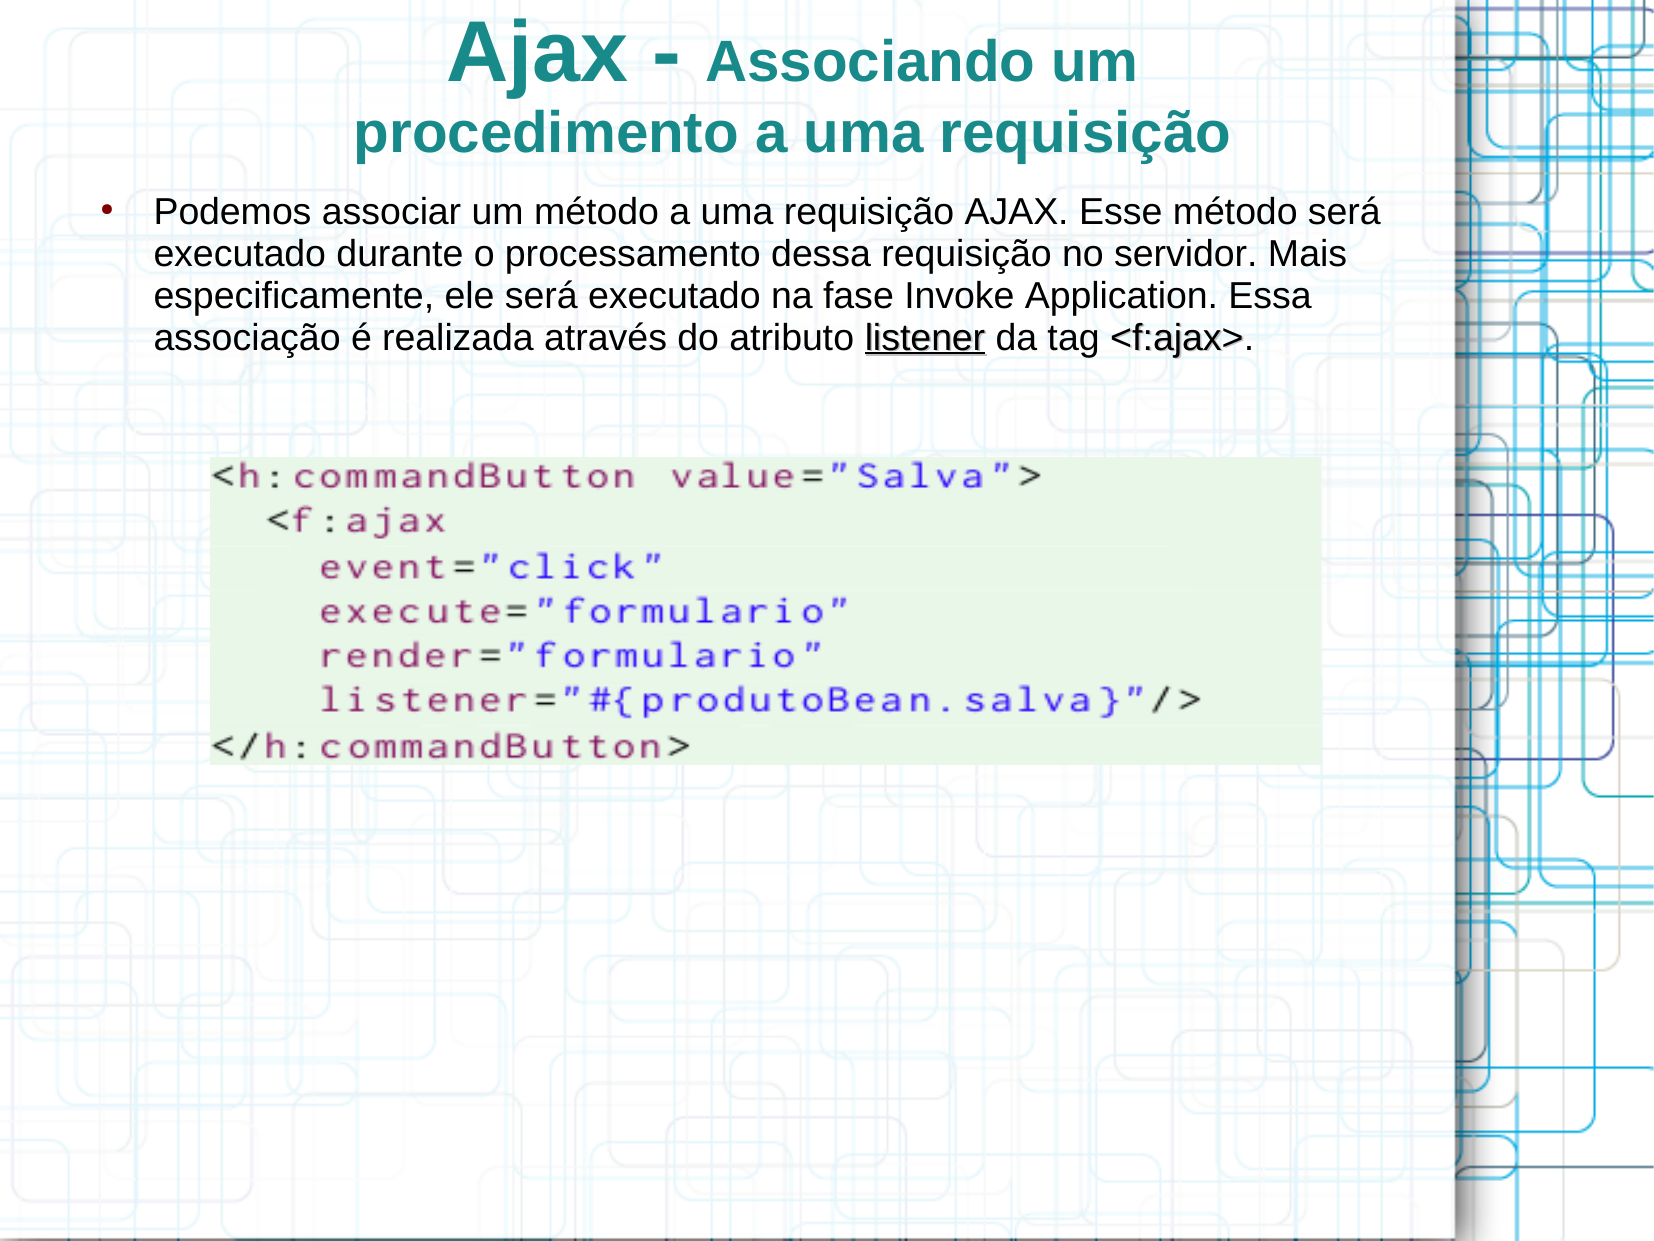

Ajax - Associando um procedimento a uma requisição
# Podemos associar um método a uma requisição AJAX. Esse método será executado durante o processamento dessa requisição no servidor. Mais especificamente, ele será executado na fase Invoke Application. Essa associação é realizada através do atributo listener da tag <f:ajax>.